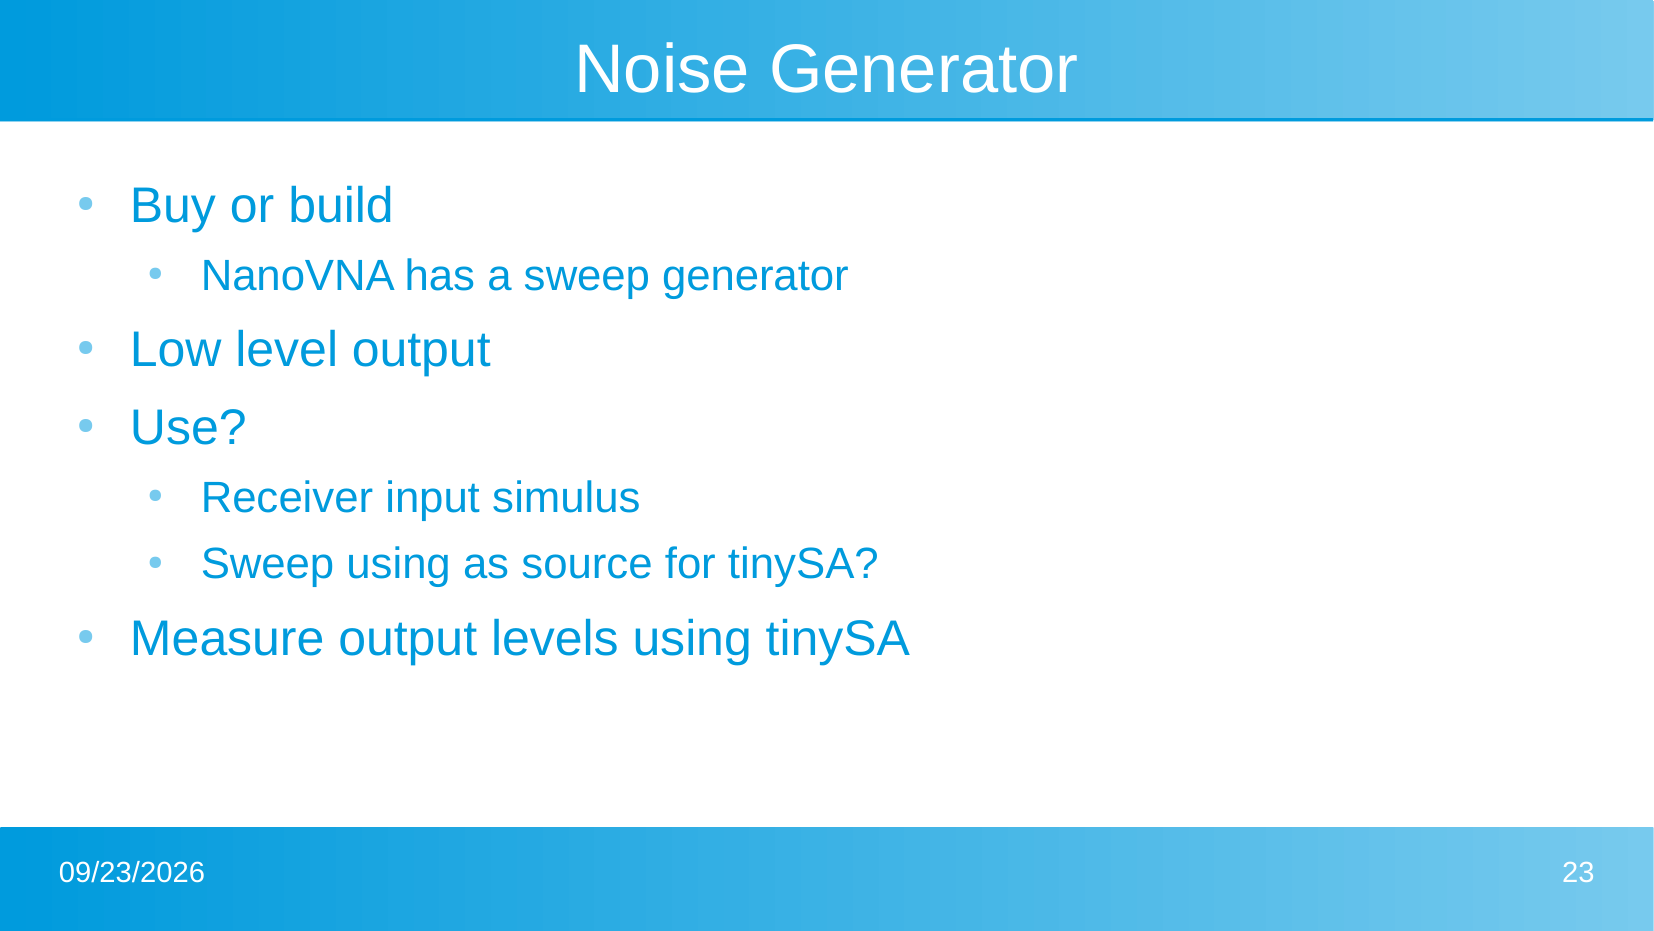

# Noise Generator
Buy or build
NanoVNA has a sweep generator
Low level output
Use?
Receiver input simulus
Sweep using as source for tinySA?
Measure output levels using tinySA
23